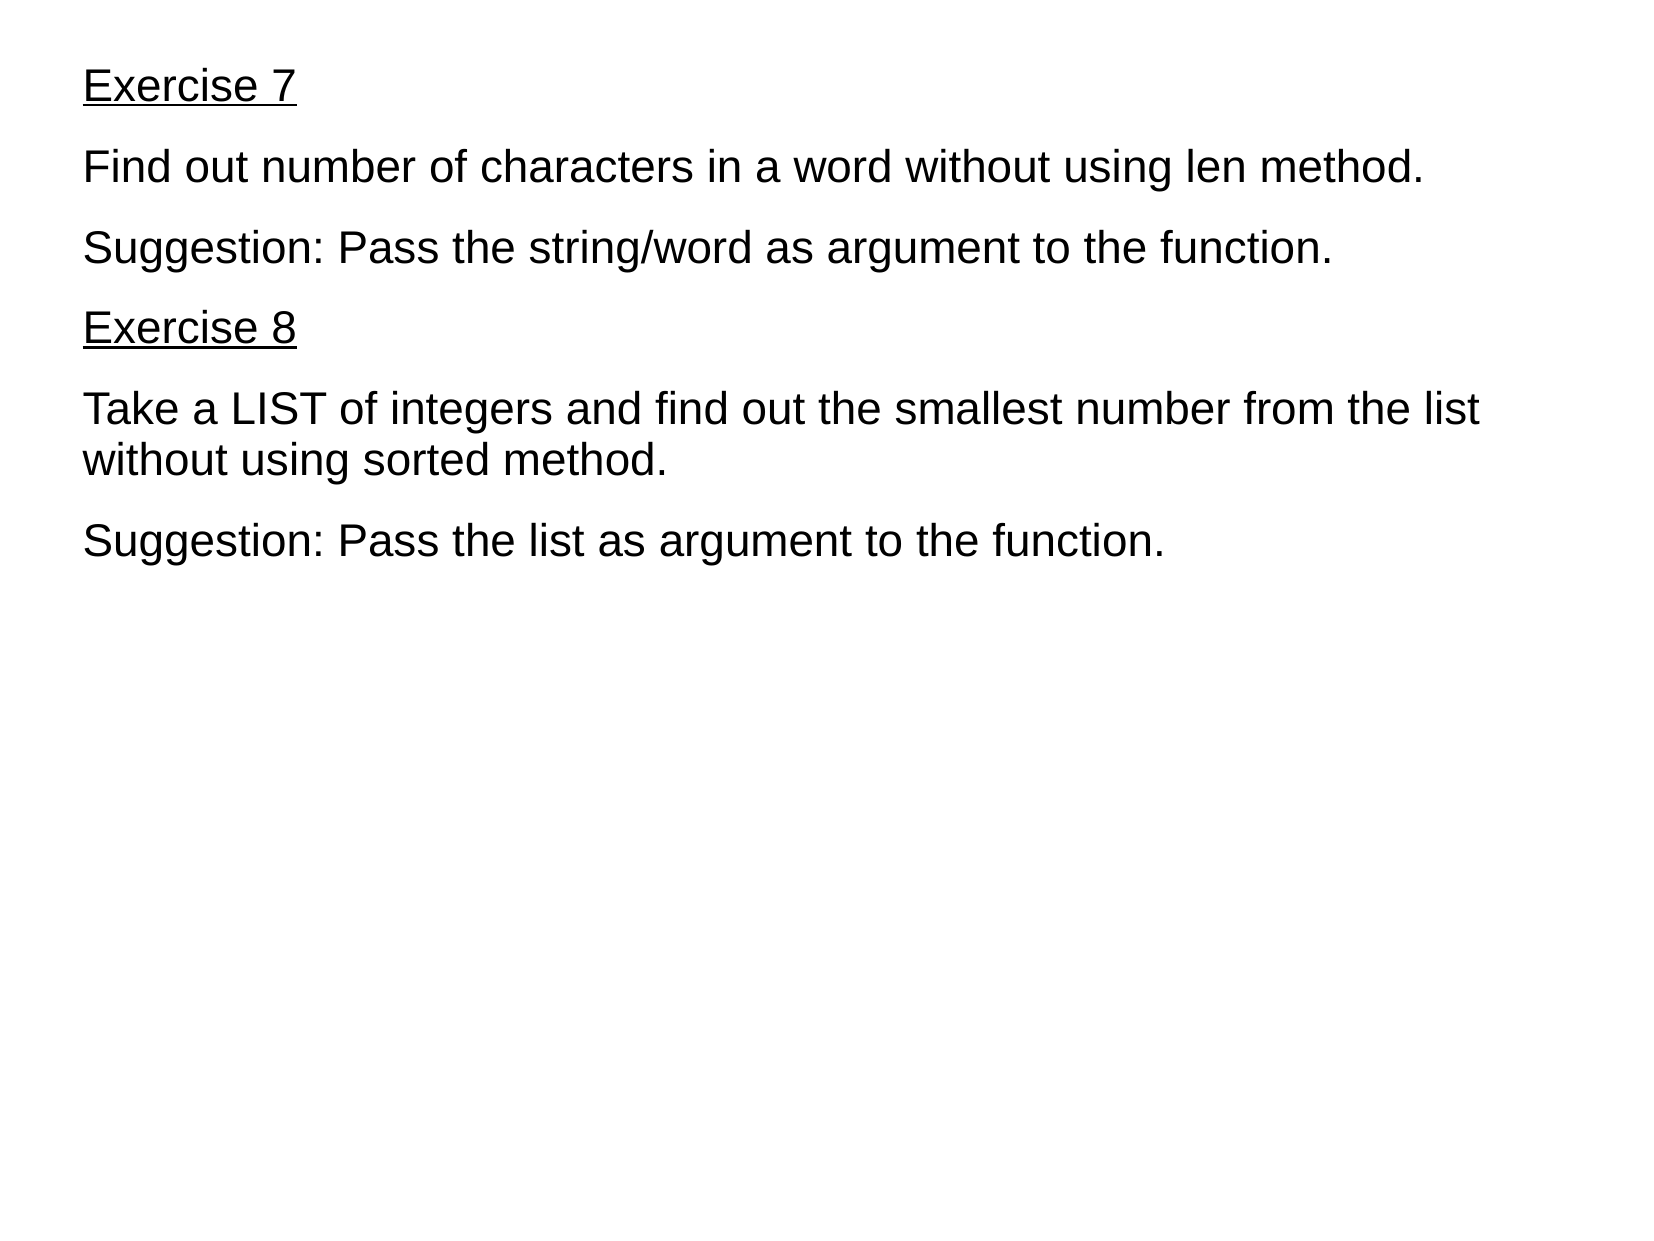

# Exercise 7
Find out number of characters in a word without using len method.
Suggestion: Pass the string/word as argument to the function.
Exercise 8
Take a LIST of integers and find out the smallest number from the list without using sorted method.
Suggestion: Pass the list as argument to the function.